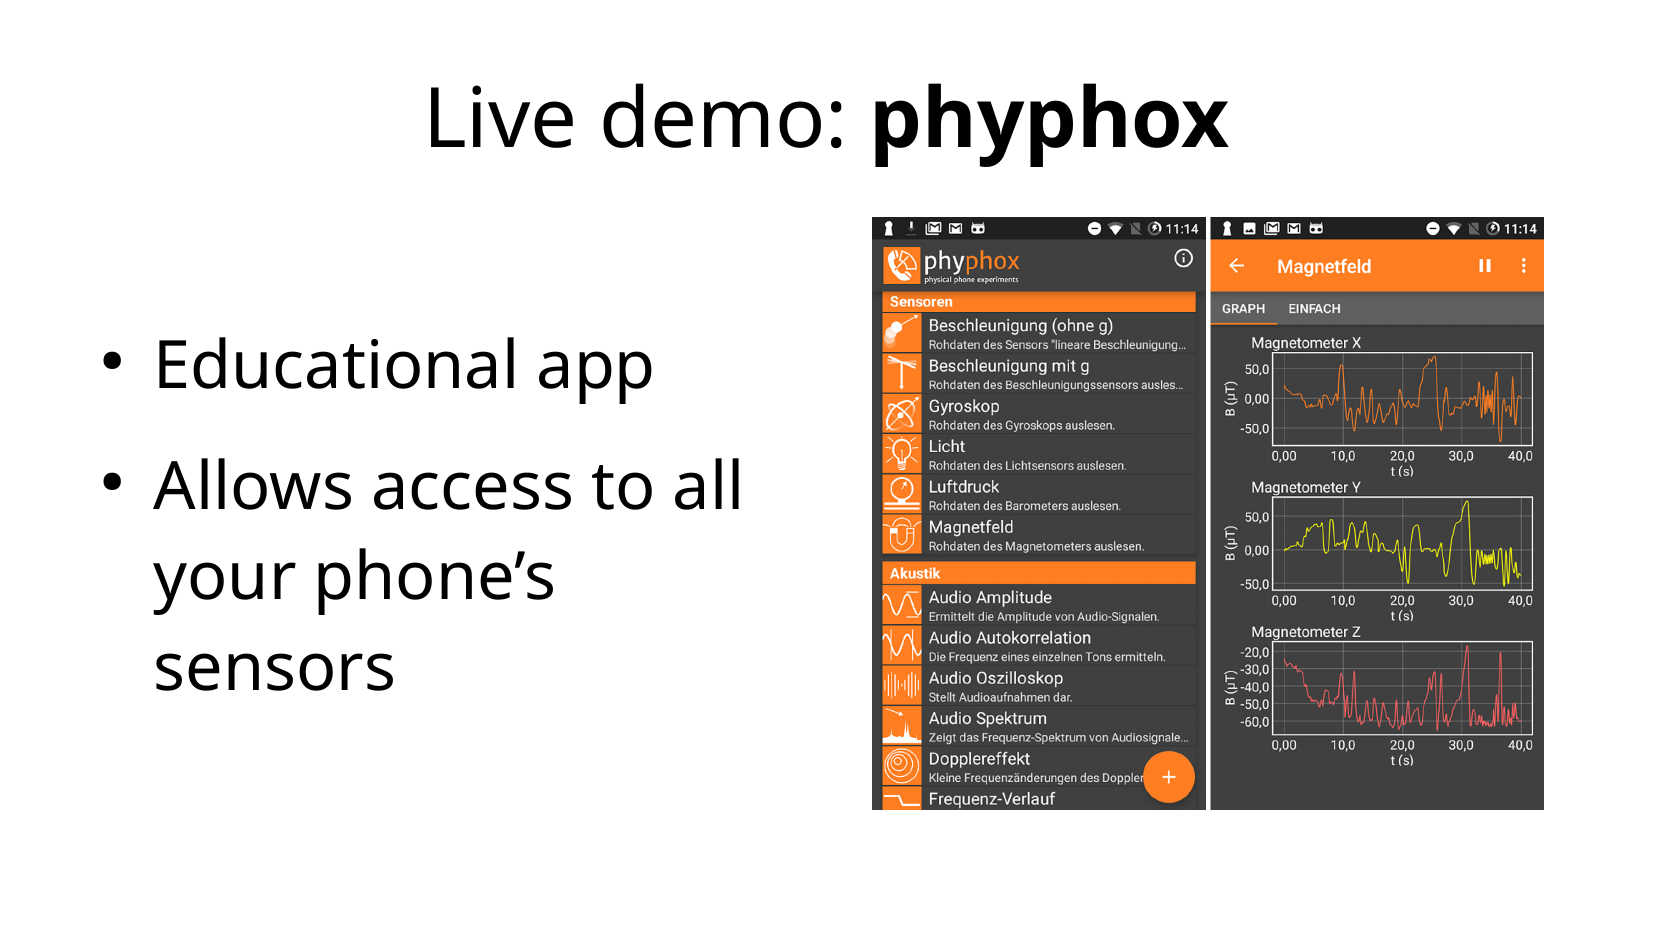

# Live demo: phyphox
Educational app
Allows access to all your phone’s sensors